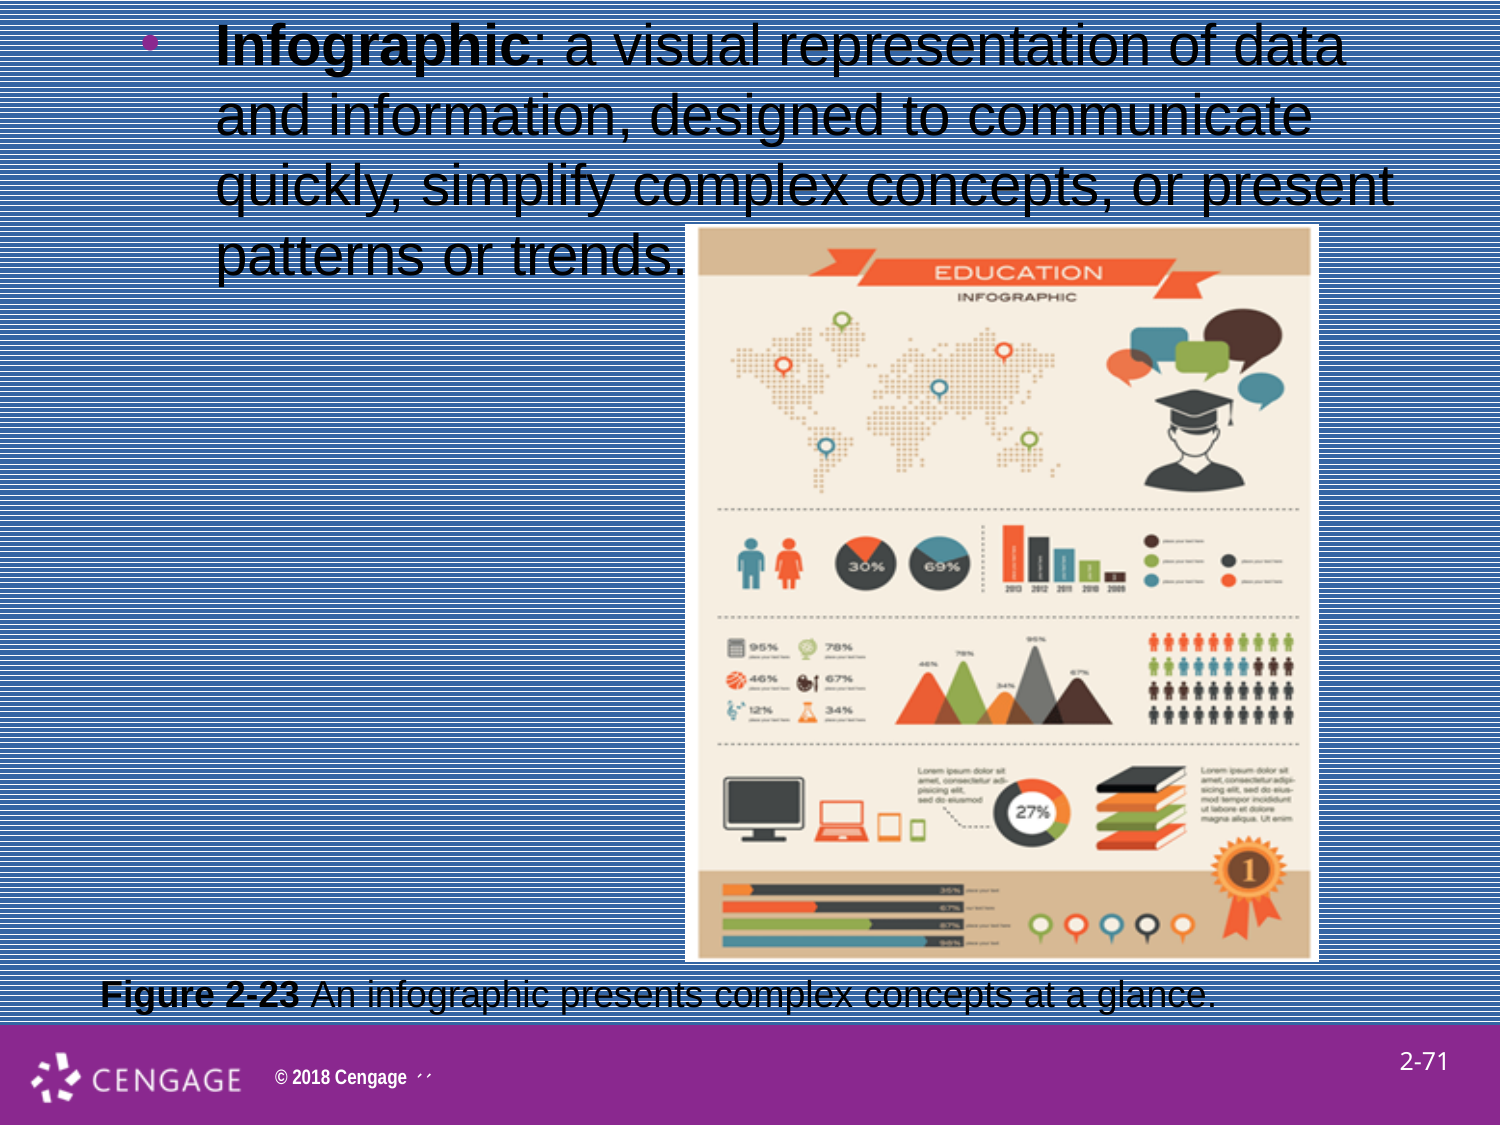

# Infographic: a visual representation of data and information, designed to communicate quickly, simplify complex concepts, or present patterns or trends.
Figure 2-23 An infographic presents complex concepts at a glance.